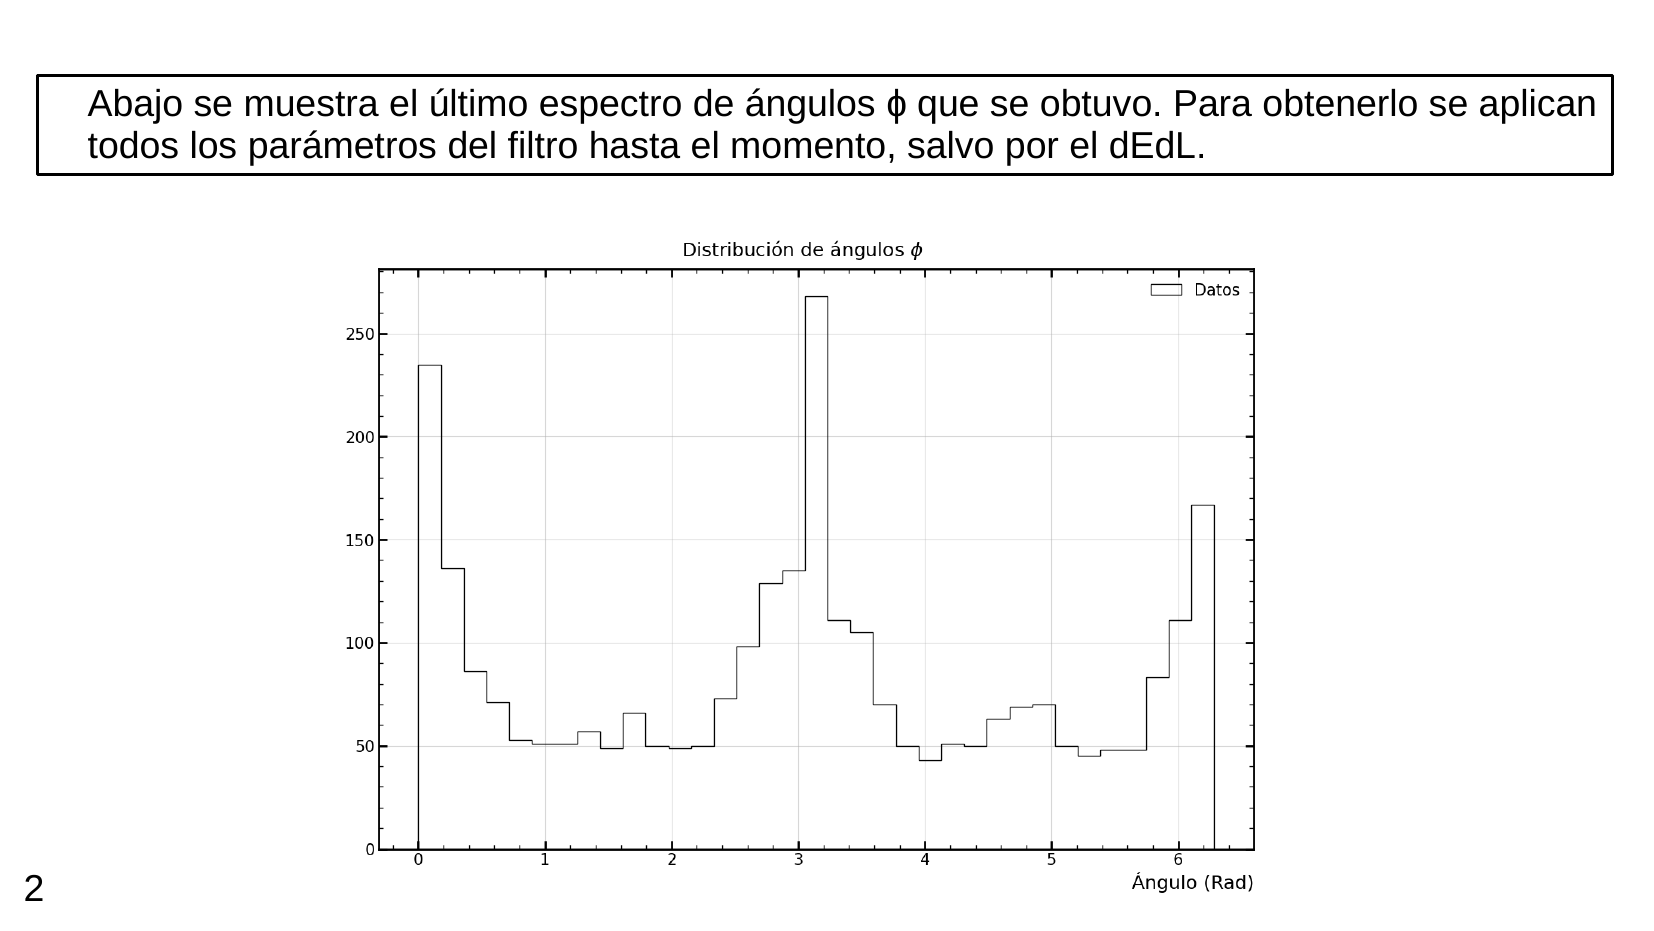

Abajo se muestra el último espectro de ángulos ɸ que se obtuvo. Para obtenerlo se aplican todos los parámetros del filtro hasta el momento, salvo por el dEdL.